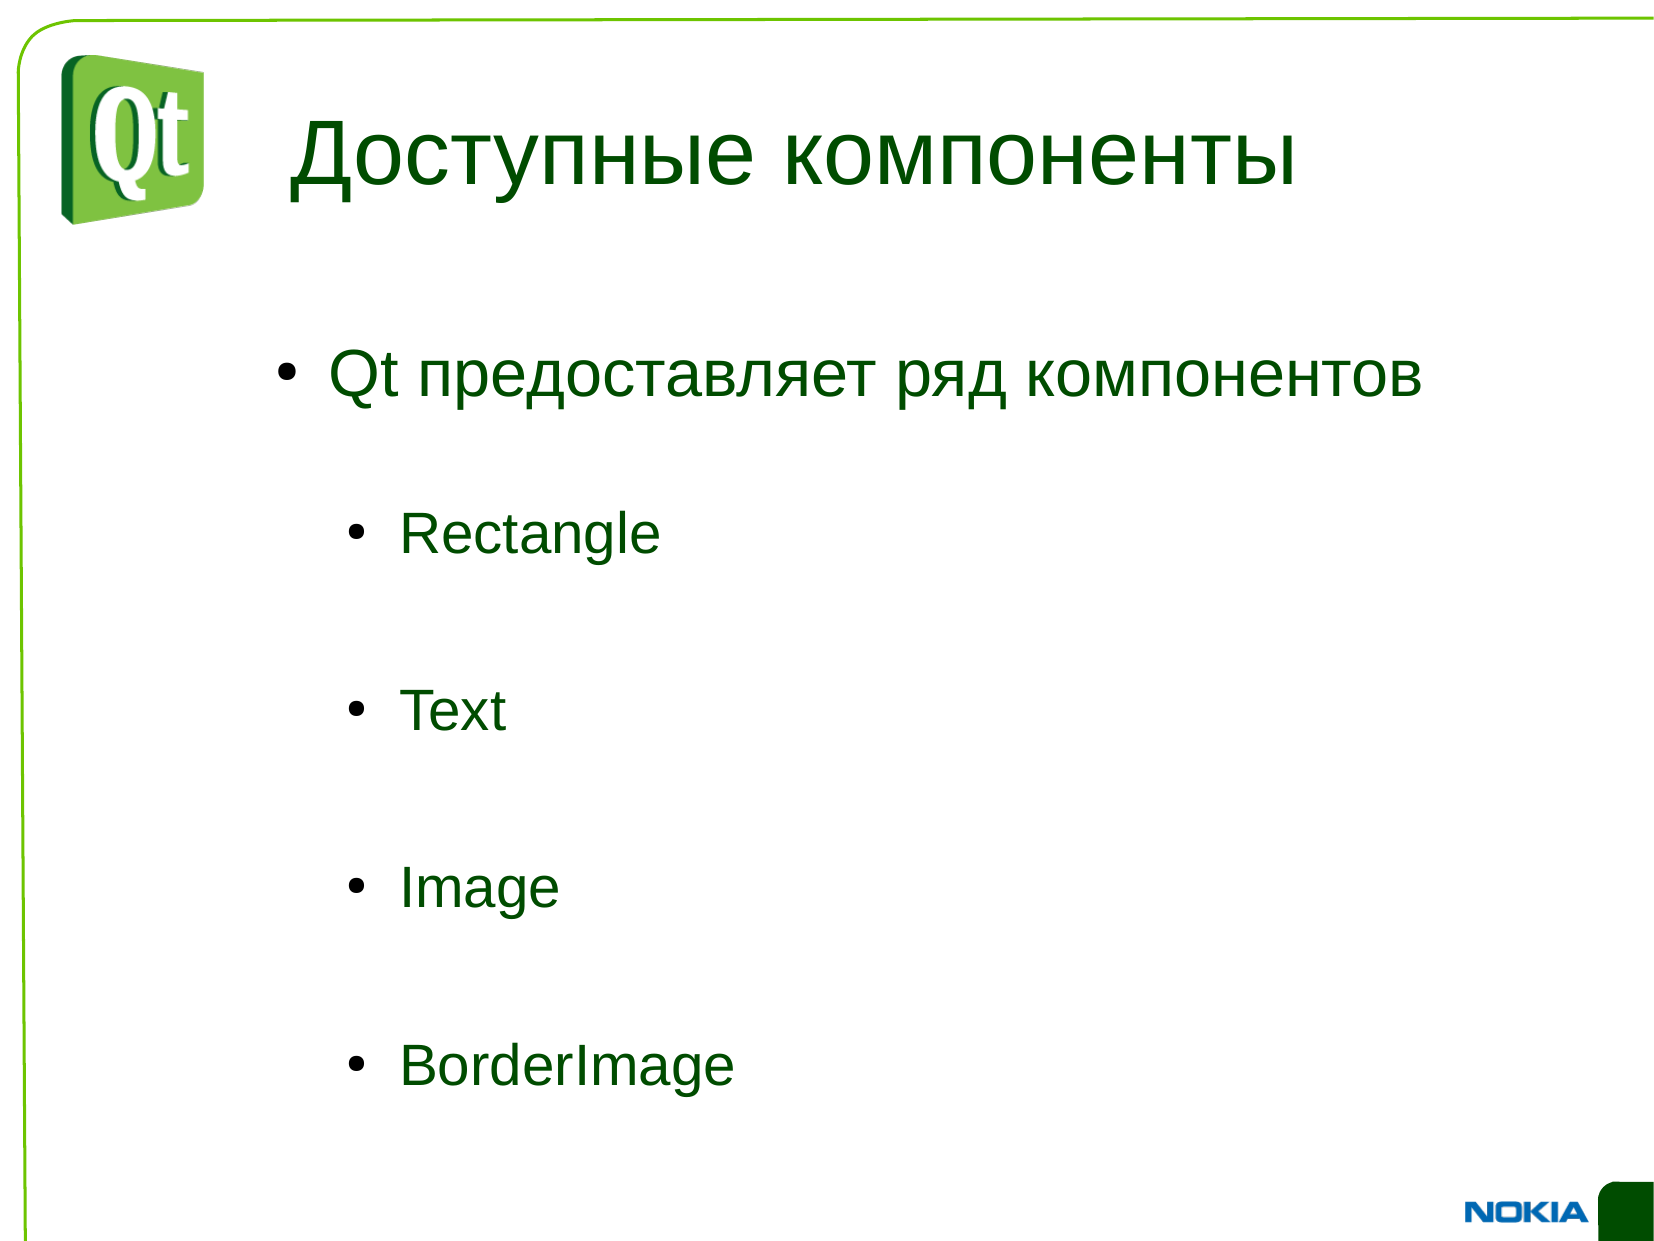

# Доступные компоненты
Qt предоставляет ряд компонентов
Rectangle
Text
Image
BorderImage